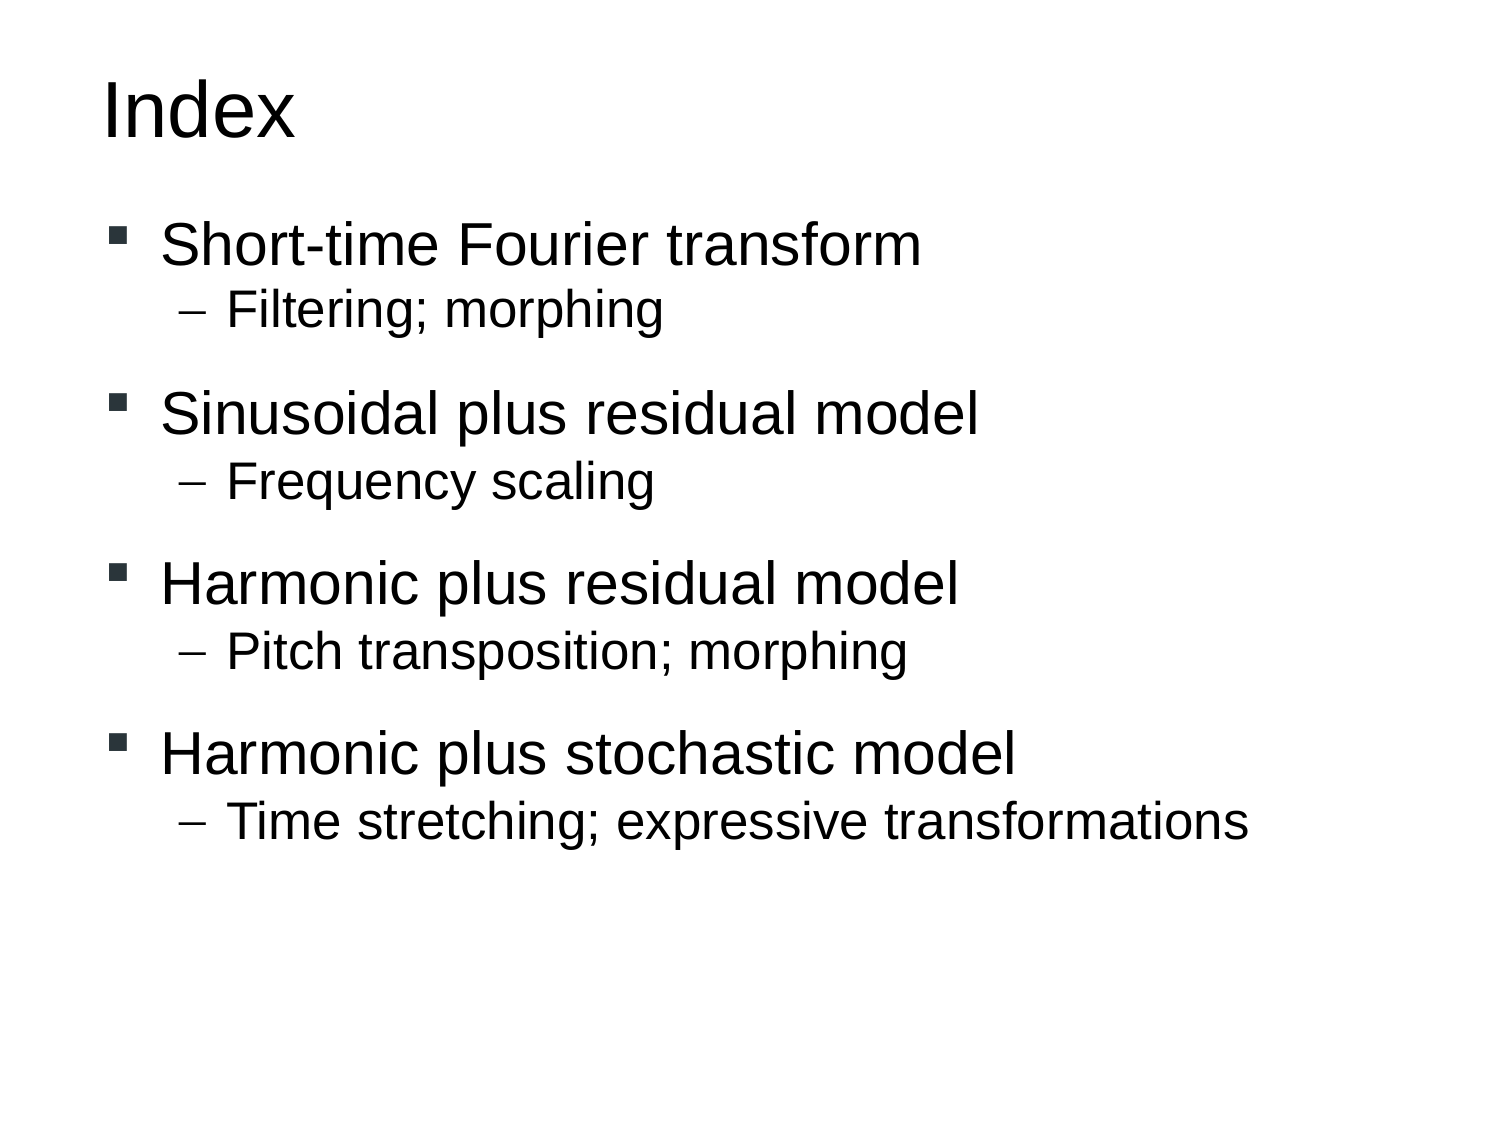

# Index
Short-time Fourier transform
Filtering; morphing
Sinusoidal plus residual model
Frequency scaling
Harmonic plus residual model
Pitch transposition; morphing
Harmonic plus stochastic model
Time stretching; expressive transformations